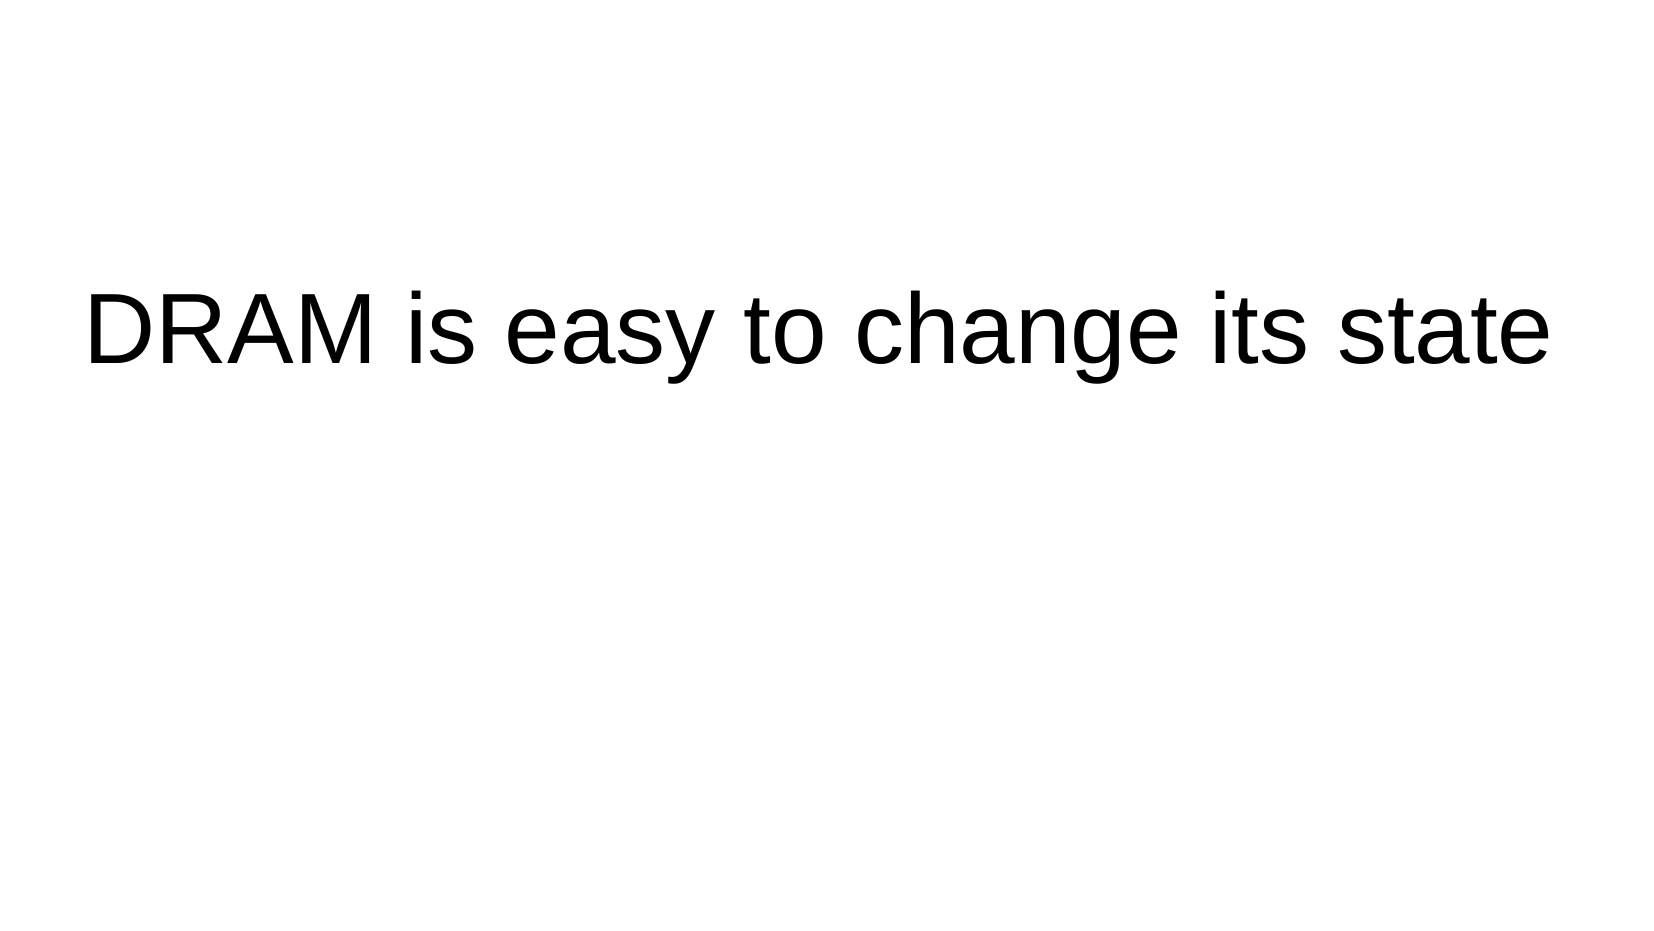

DRAM is easy to change its state